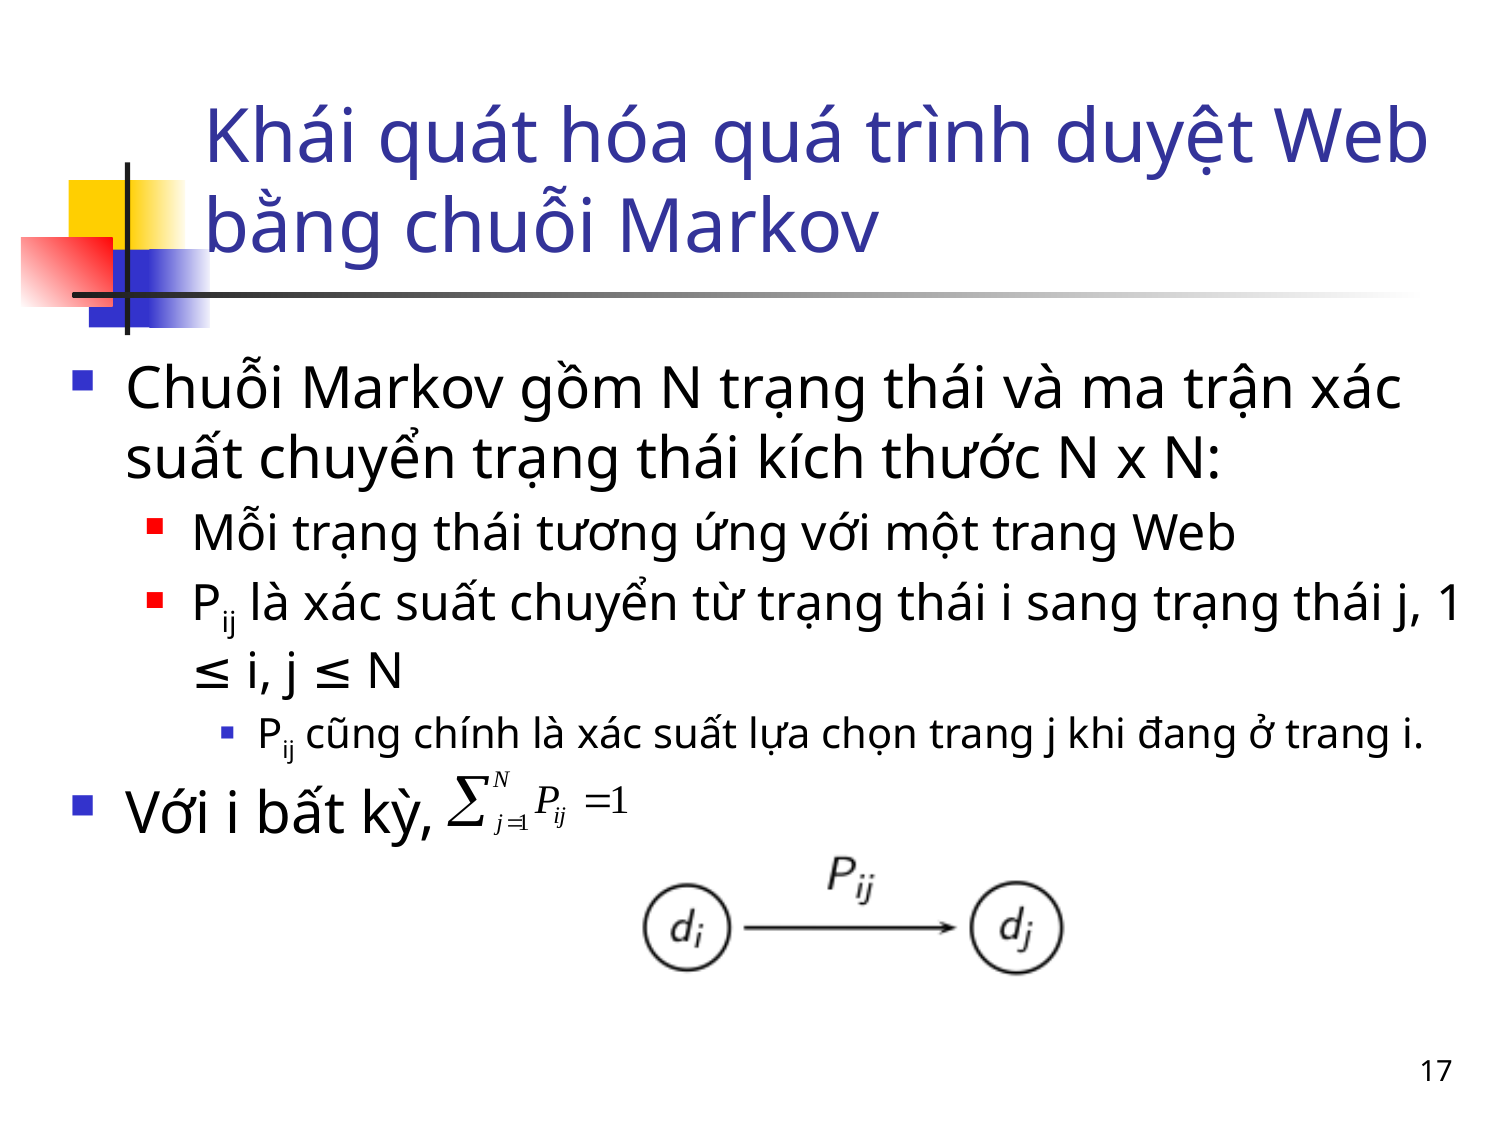

# Khái quát hóa quá trình duyệt Web bằng chuỗi Markov
Chuỗi Markov gồm N trạng thái và ma trận xác suất chuyển trạng thái kích thước N x N:
Mỗi trạng thái tương ứng với một trang Web
Pij là xác suất chuyển từ trạng thái i sang trạng thái j, 1 ≤ i, j ≤ N
Pij cũng chính là xác suất lựa chọn trang j khi đang ở trang i.
Với i bất kỳ,